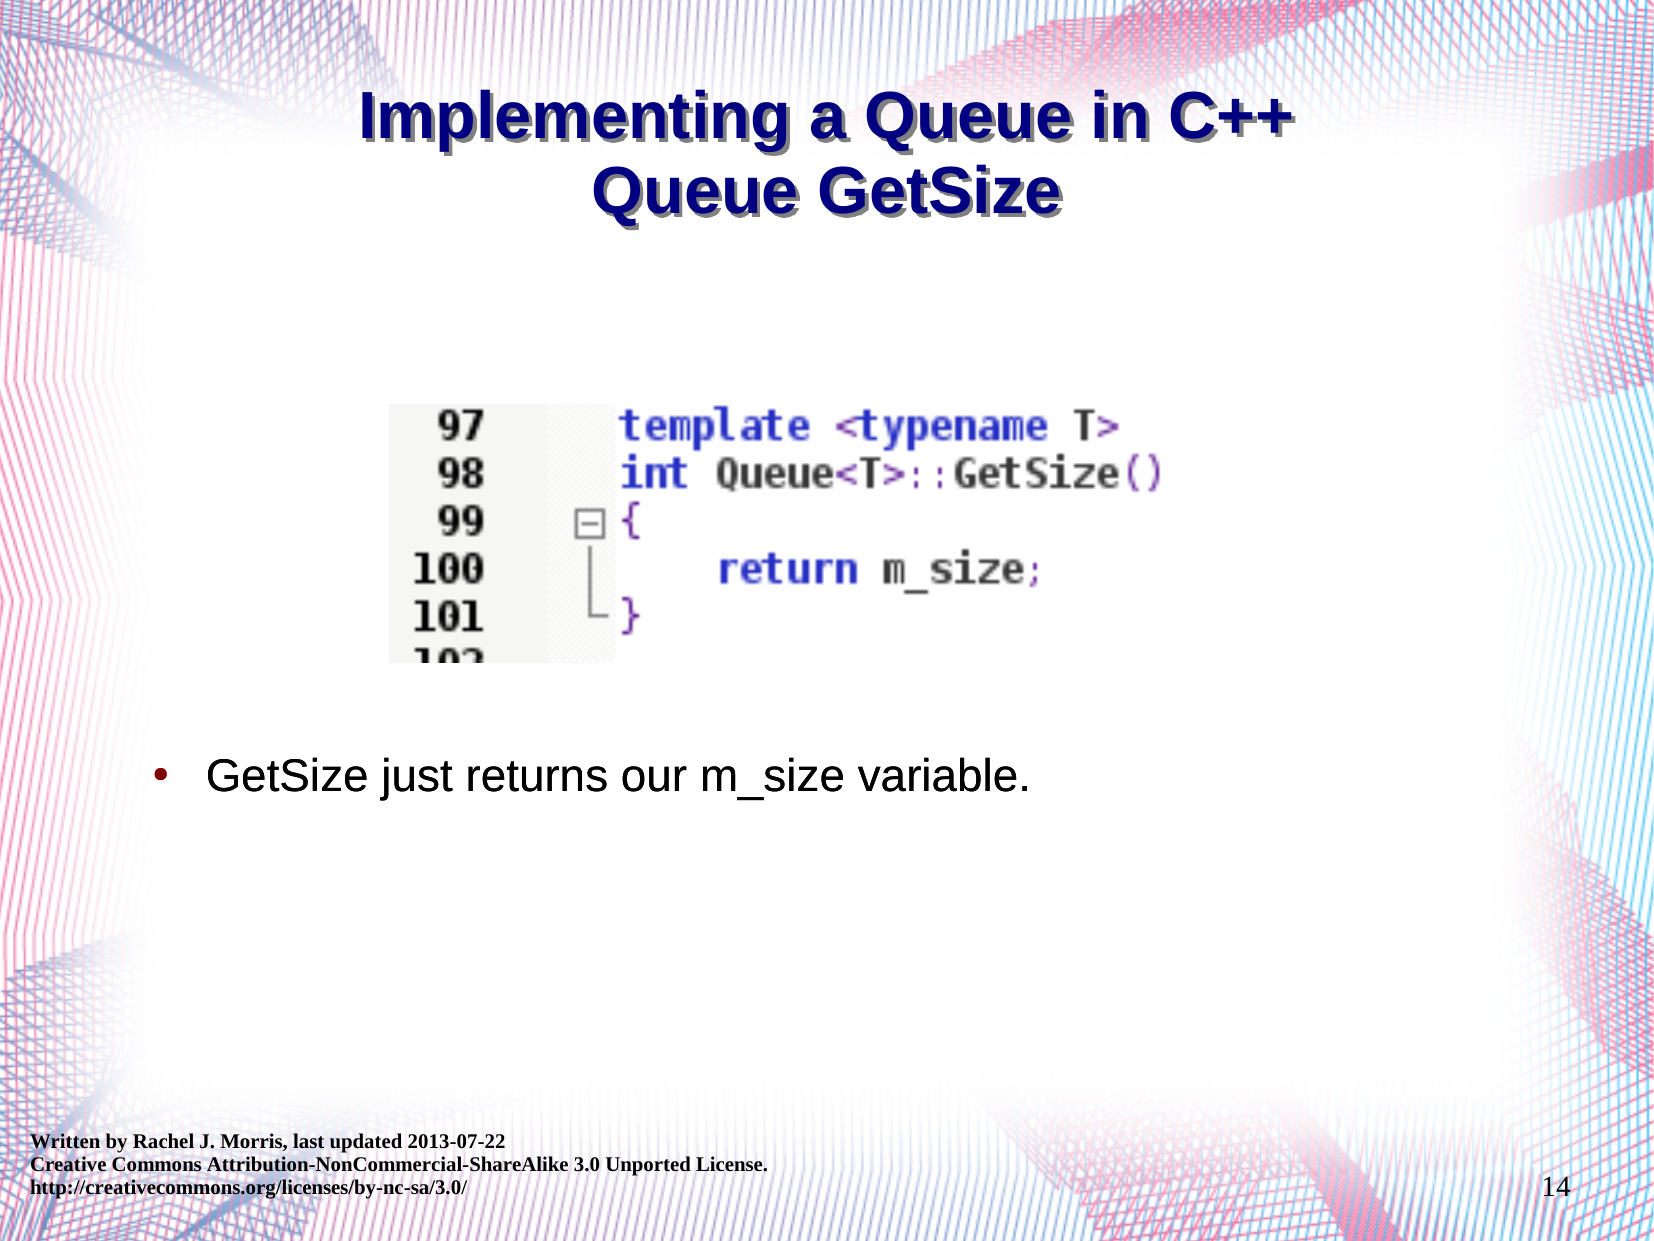

# Implementing a Queue in C++ Queue GetSize
GetSize just returns our m_size variable.
GetSize just returns our m_size variable.
14